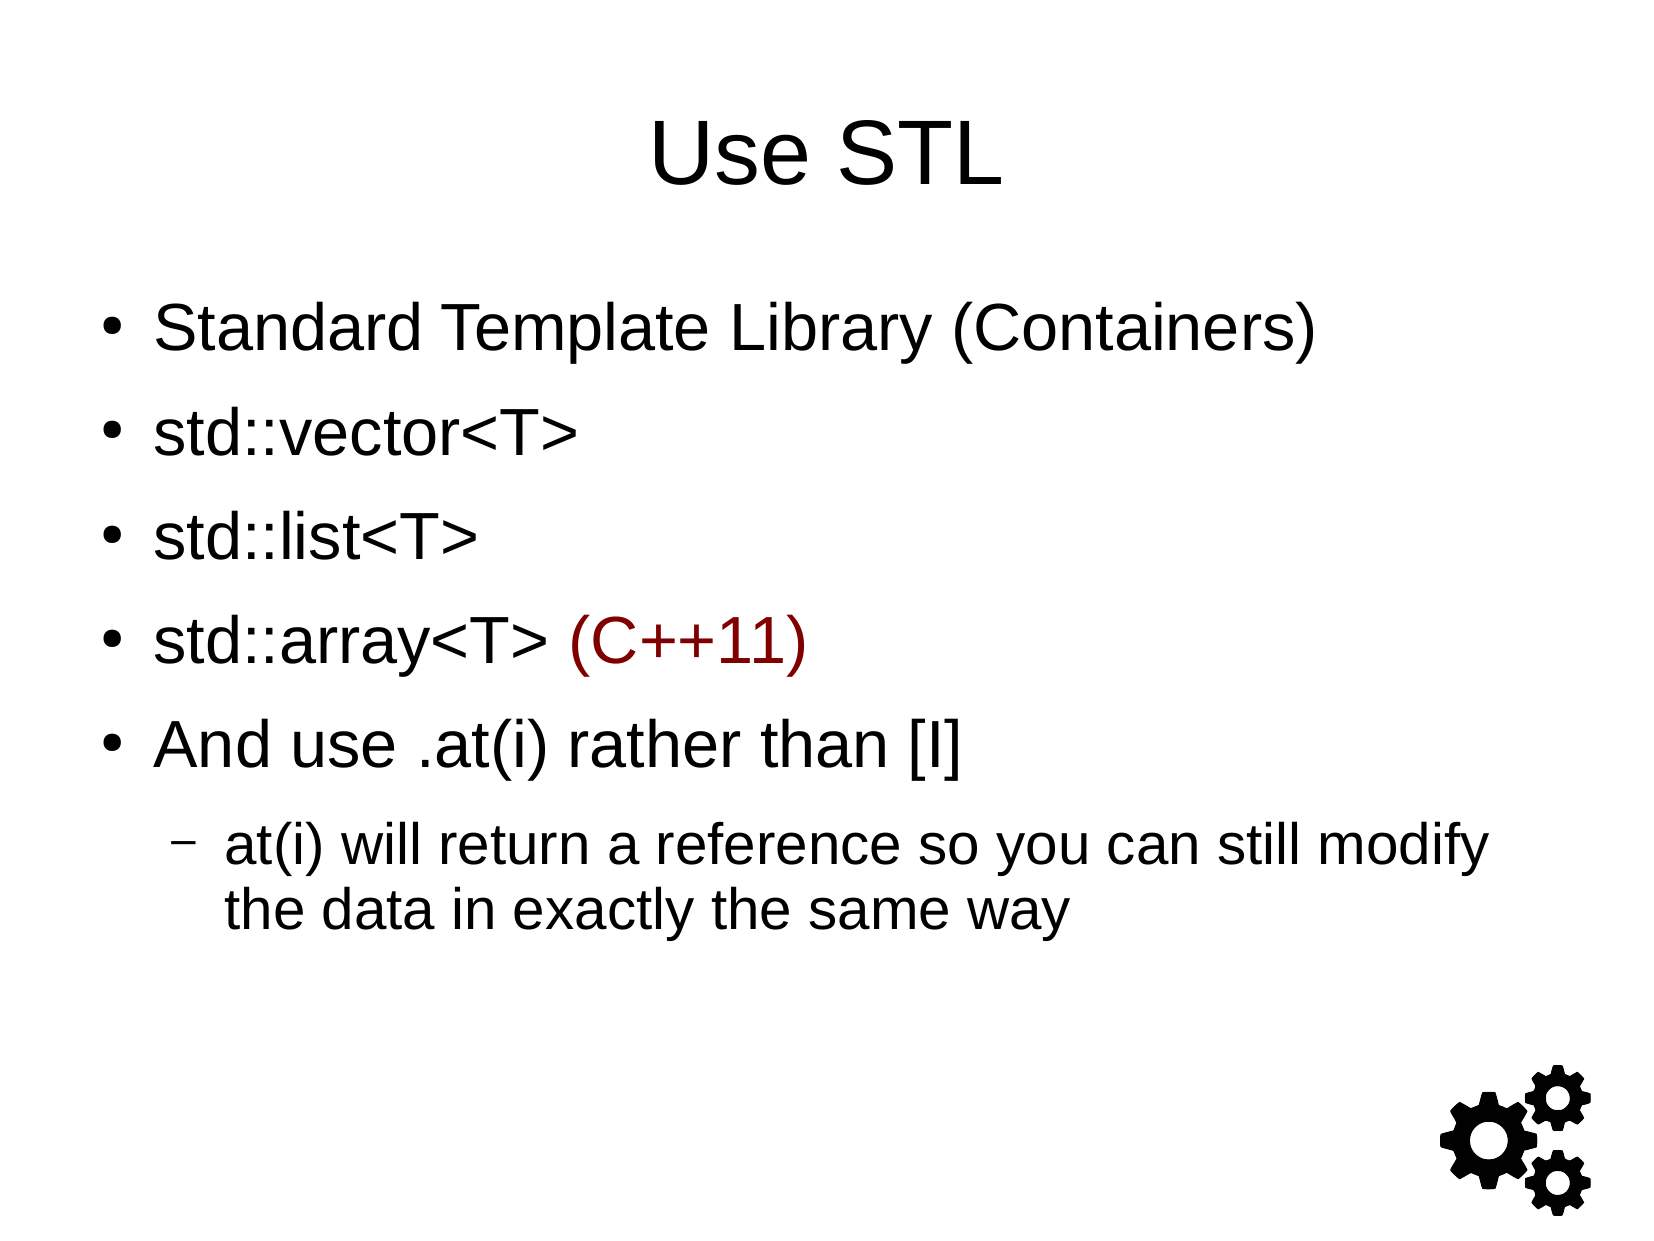

# Use STL
Standard Template Library (Containers)
std::vector<T>
std::list<T>
std::array<T> (C++11)
And use .at(i) rather than [I]
at(i) will return a reference so you can still modify the data in exactly the same way